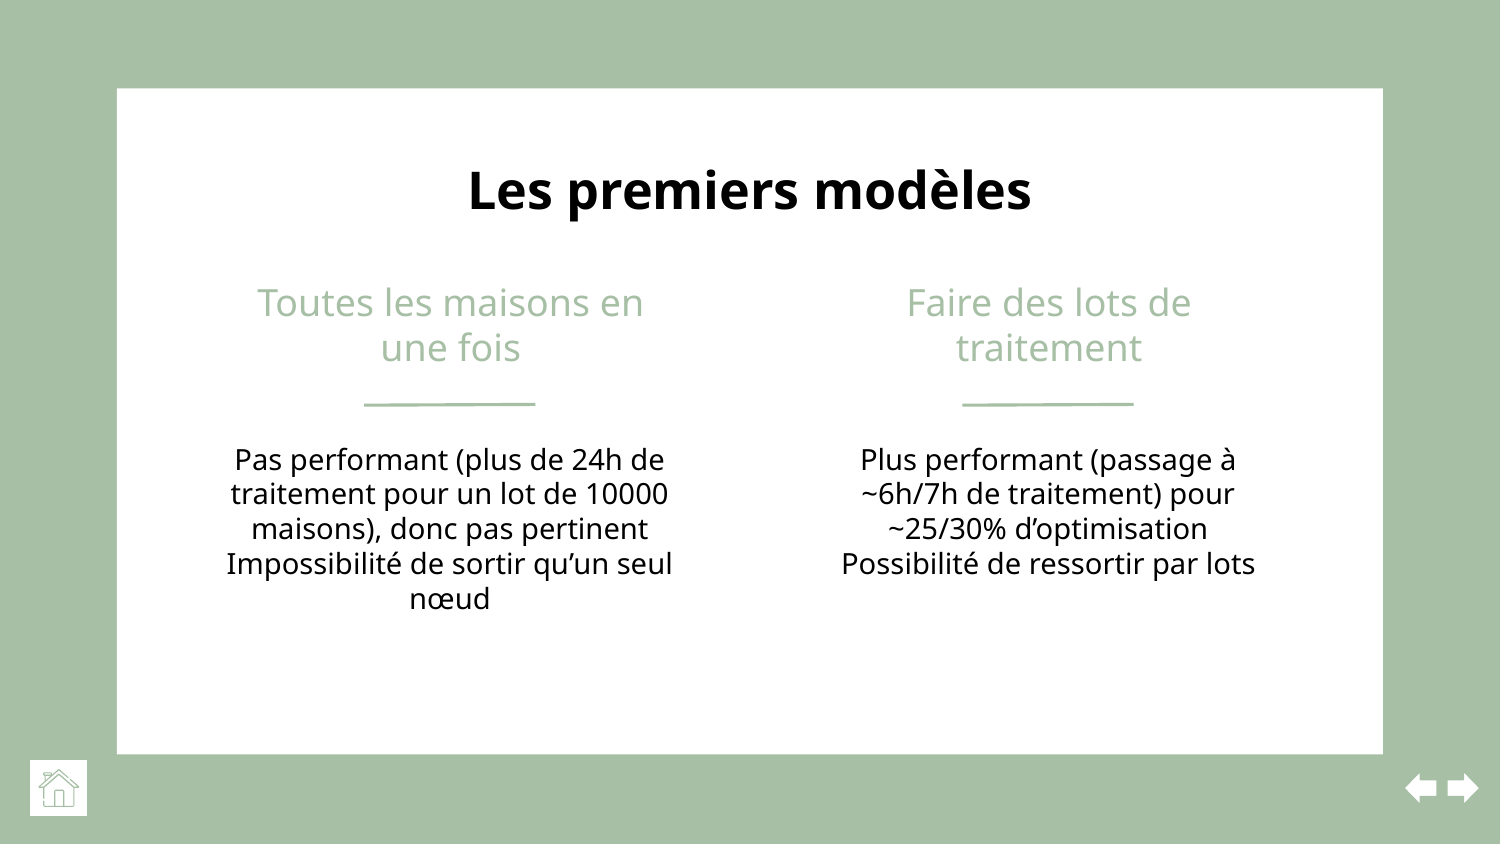

# Les premiers modèles
Toutes les maisons en une fois
Faire des lots de traitement
Pas performant (plus de 24h de traitement pour un lot de 10000 maisons), donc pas pertinent
Impossibilité de sortir qu’un seul nœud
Plus performant (passage à ~6h/7h de traitement) pour ~25/30% d’optimisation
Possibilité de ressortir par lots